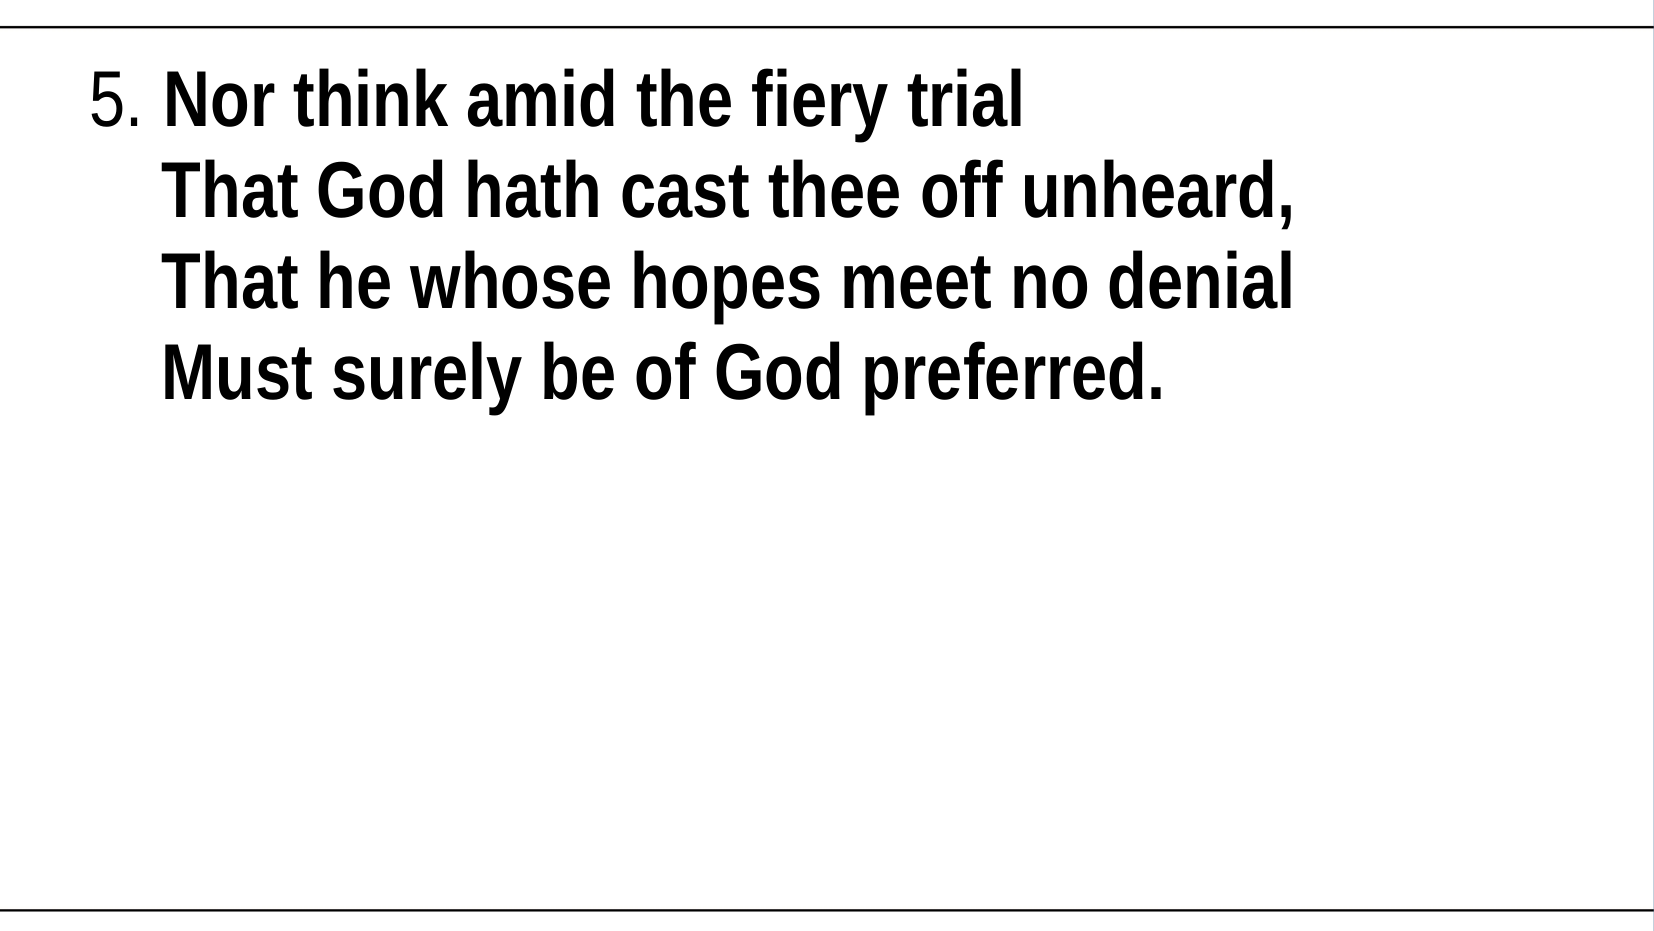

5.	Nor think amid the fiery trial
 That God hath cast thee off unheard,
 That he whose hopes meet no denial
 Must surely be of God preferred.